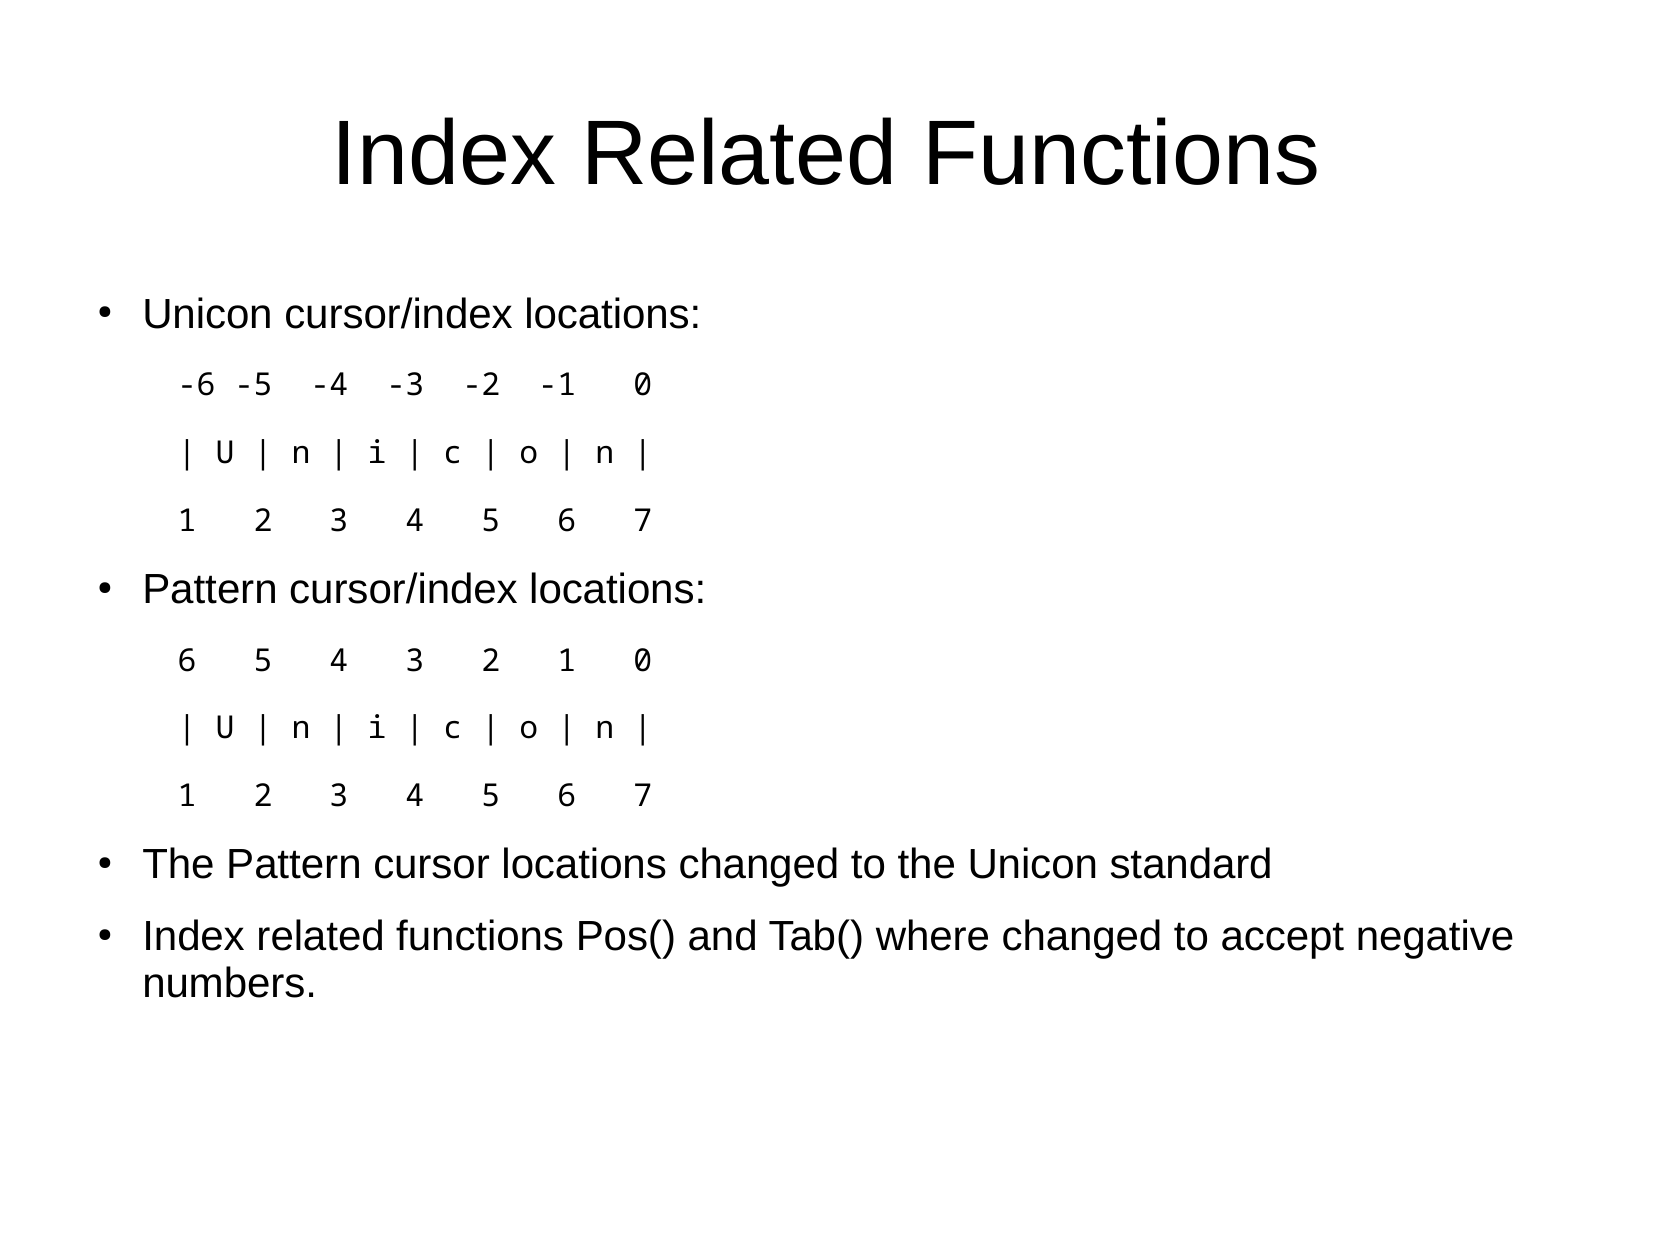

# Index Related Functions
Unicon cursor/index locations:
 -6 -5 -4 -3 -2 -1 0
 | U | n | i | c | o | n |
 1 2 3 4 5 6 7
Pattern cursor/index locations:
 6 5 4 3 2 1 0
 | U | n | i | c | o | n |
 1 2 3 4 5 6 7
The Pattern cursor locations changed to the Unicon standard
Index related functions Pos() and Tab() where changed to accept negative numbers.